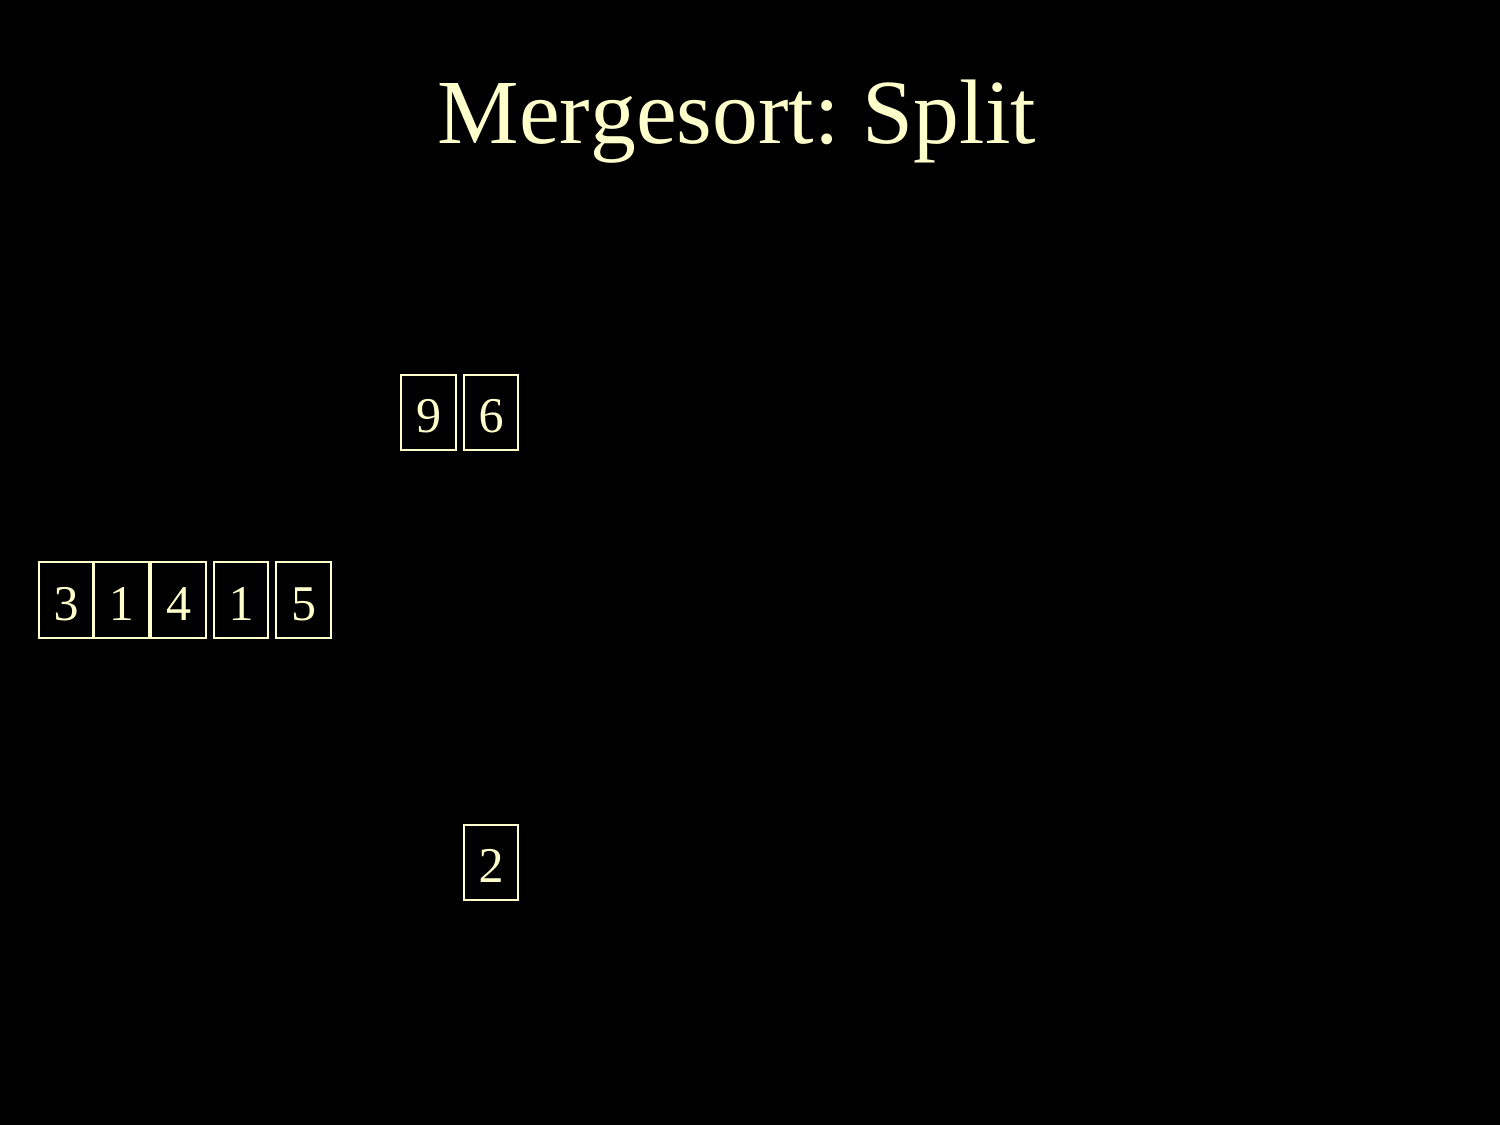

# Mergesort: Split
9
6
3
1
4
1
5
2